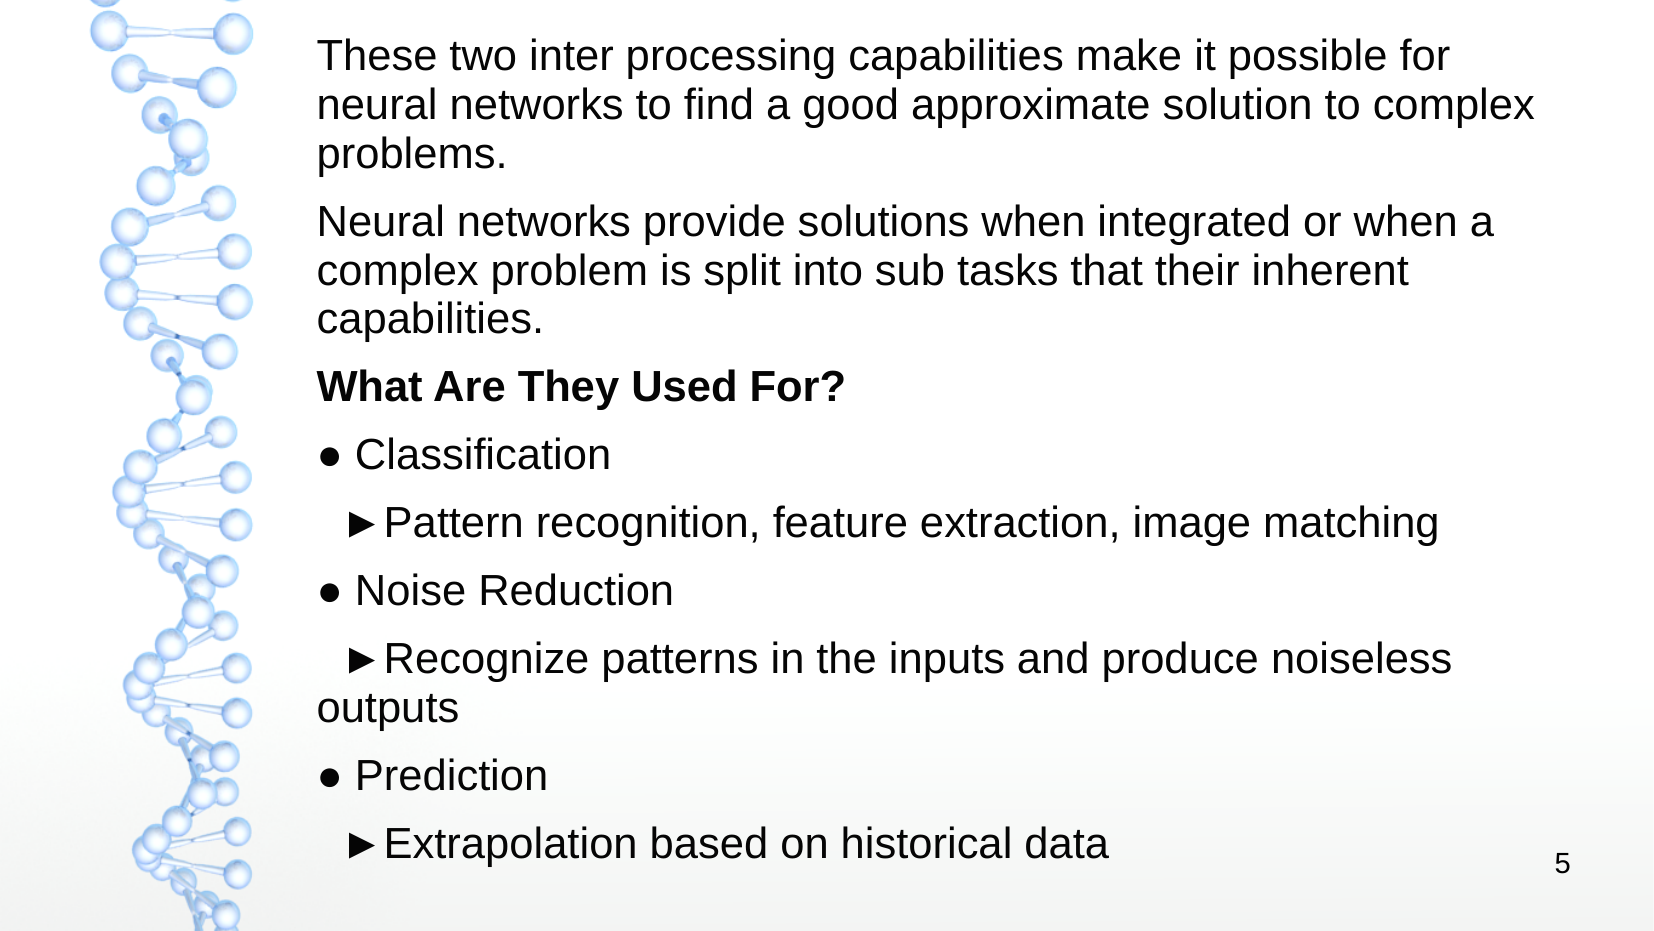

# These two inter processing capabilities make it possible for neural networks to find a good approximate solution to complex problems.
Neural networks provide solutions when integrated or when a complex problem is split into sub tasks that their inherent capabilities.
What Are They Used For?
● Classification
 ►Pattern recognition, feature extraction, image matching
● Noise Reduction
 ►Recognize patterns in the inputs and produce noiseless outputs
● Prediction
 ►Extrapolation based on historical data
5